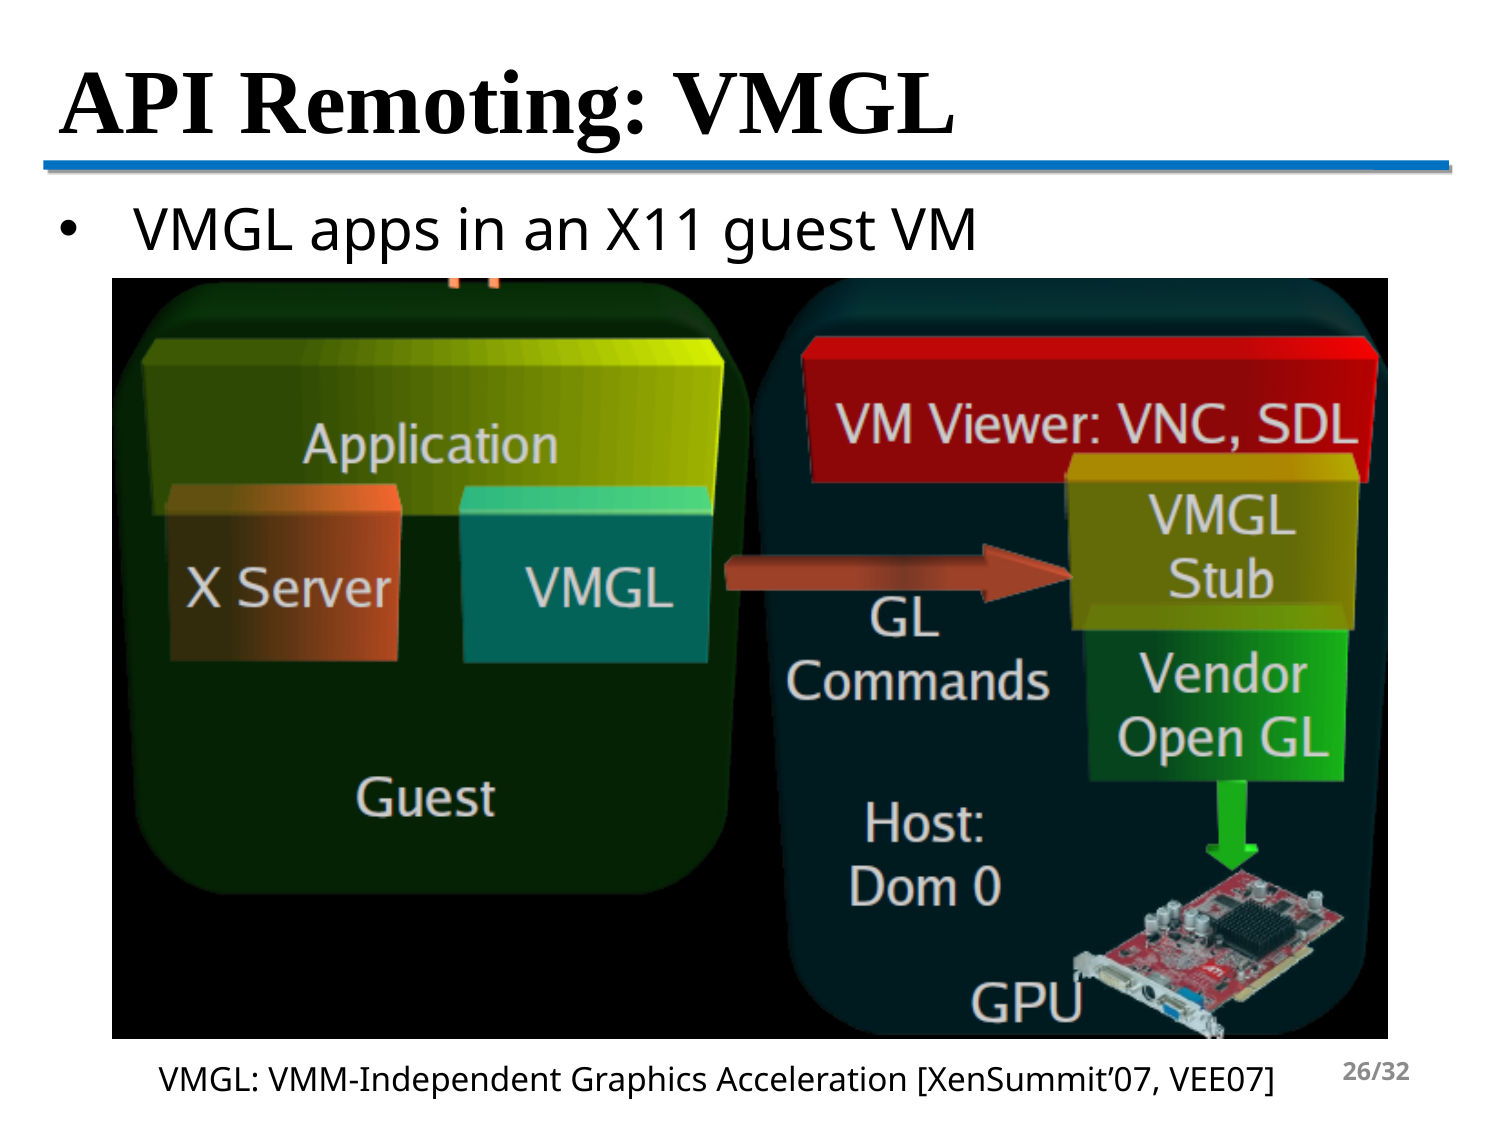

# API Remoting: VMGL
VMGL apps in an X11 guest VM
VMGL: VMM-Independent Graphics Acceleration [XenSummit’07, VEE07]